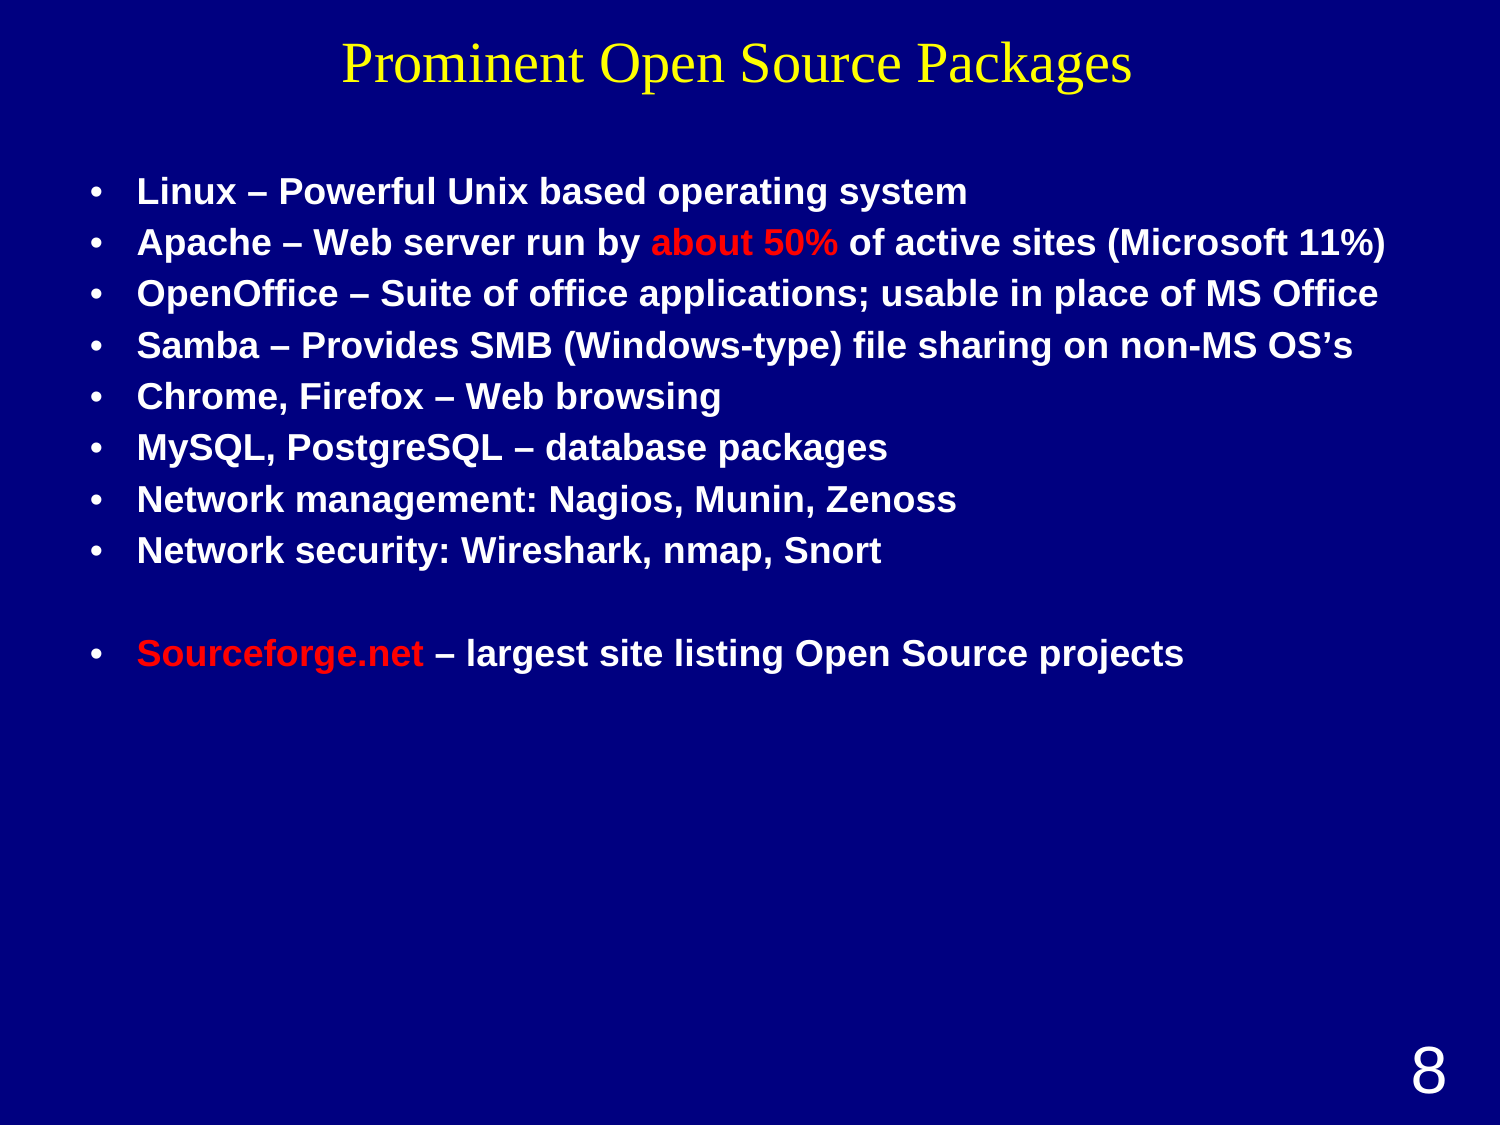

# Prominent Open Source Packages
Linux – Powerful Unix based operating system
Apache – Web server run by about 50% of active sites (Microsoft 11%)
OpenOffice – Suite of office applications; usable in place of MS Office
Samba – Provides SMB (Windows-type) file sharing on non-MS OS’s
Chrome, Firefox – Web browsing
MySQL, PostgreSQL – database packages
Network management: Nagios, Munin, Zenoss
Network security: Wireshark, nmap, Snort
Sourceforge.net – largest site listing Open Source projects